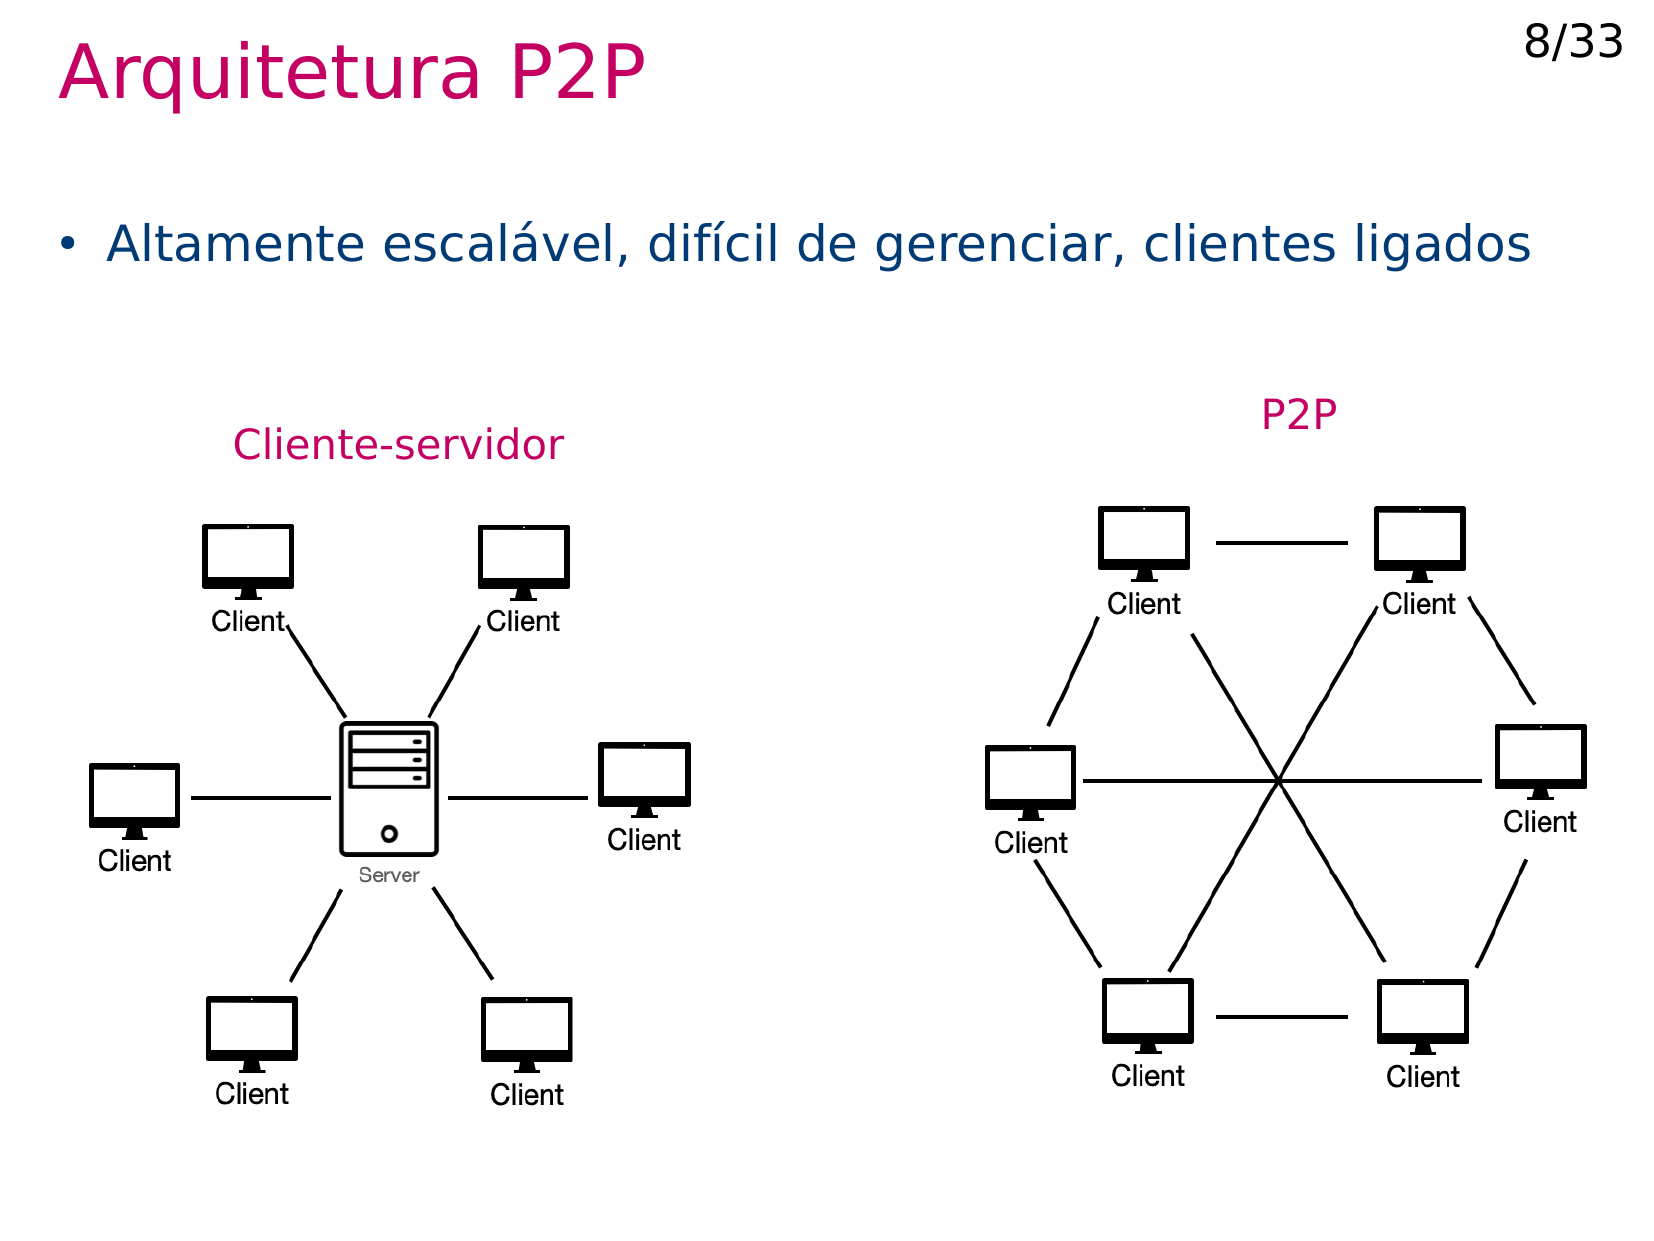

8
# Arquitetura P2P
Altamente escalável, difícil de gerenciar, clientes ligados
P2P
Cliente-servidor